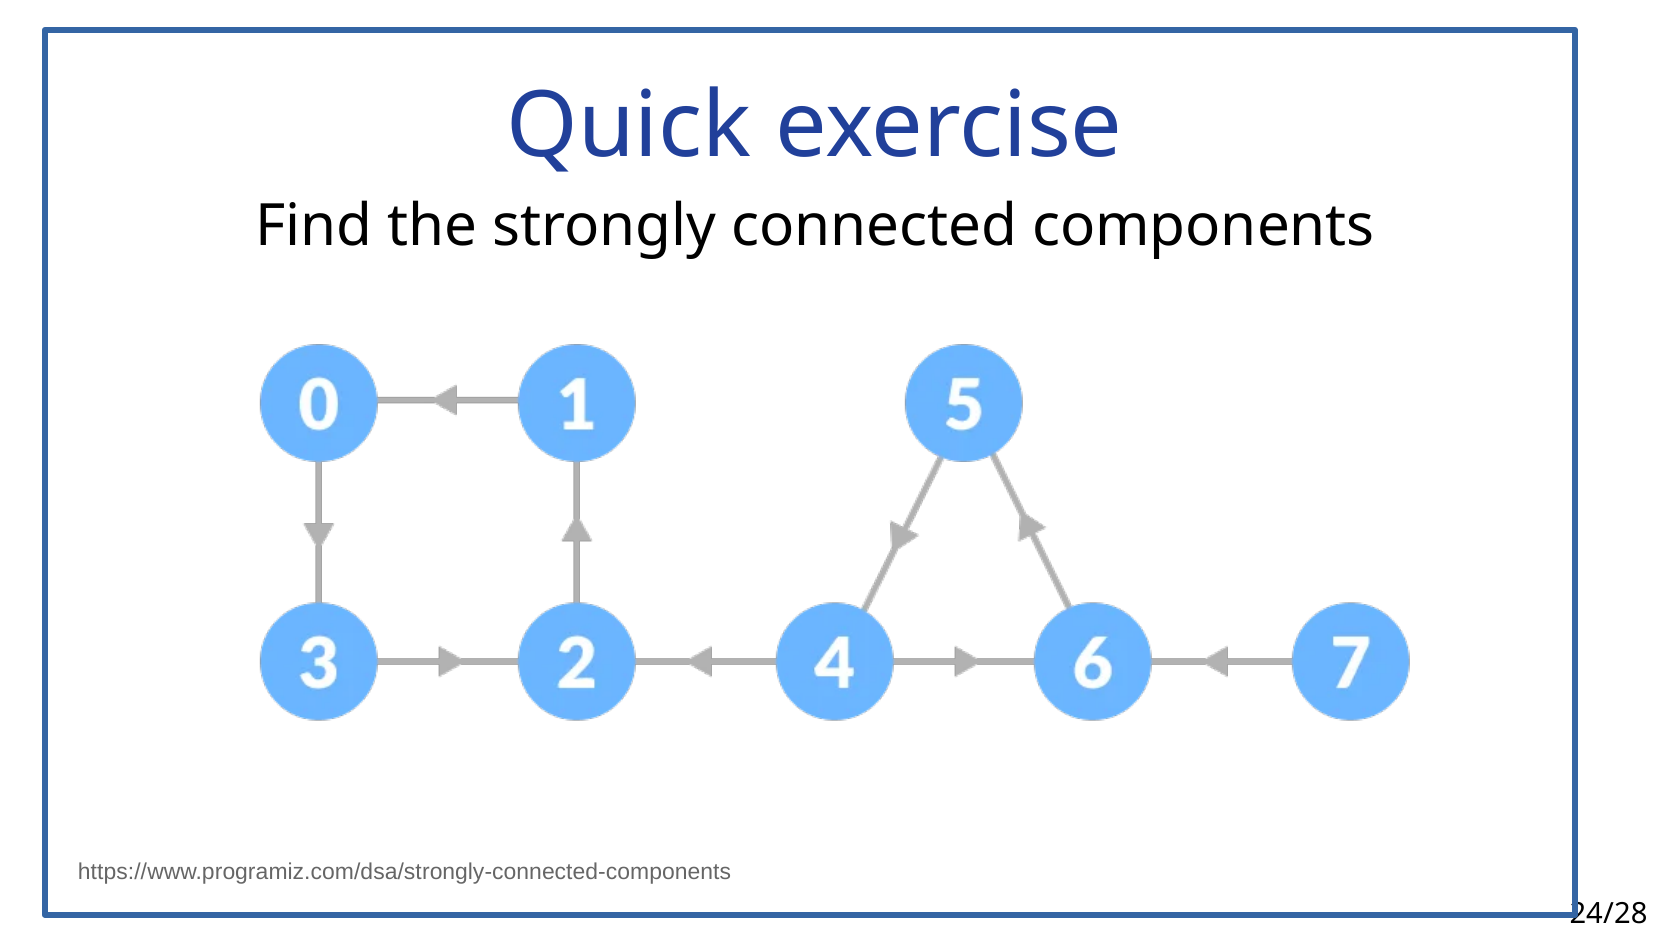

# Quick exercise Find the strongly connected components
https://www.programiz.com/dsa/strongly-connected-components
24